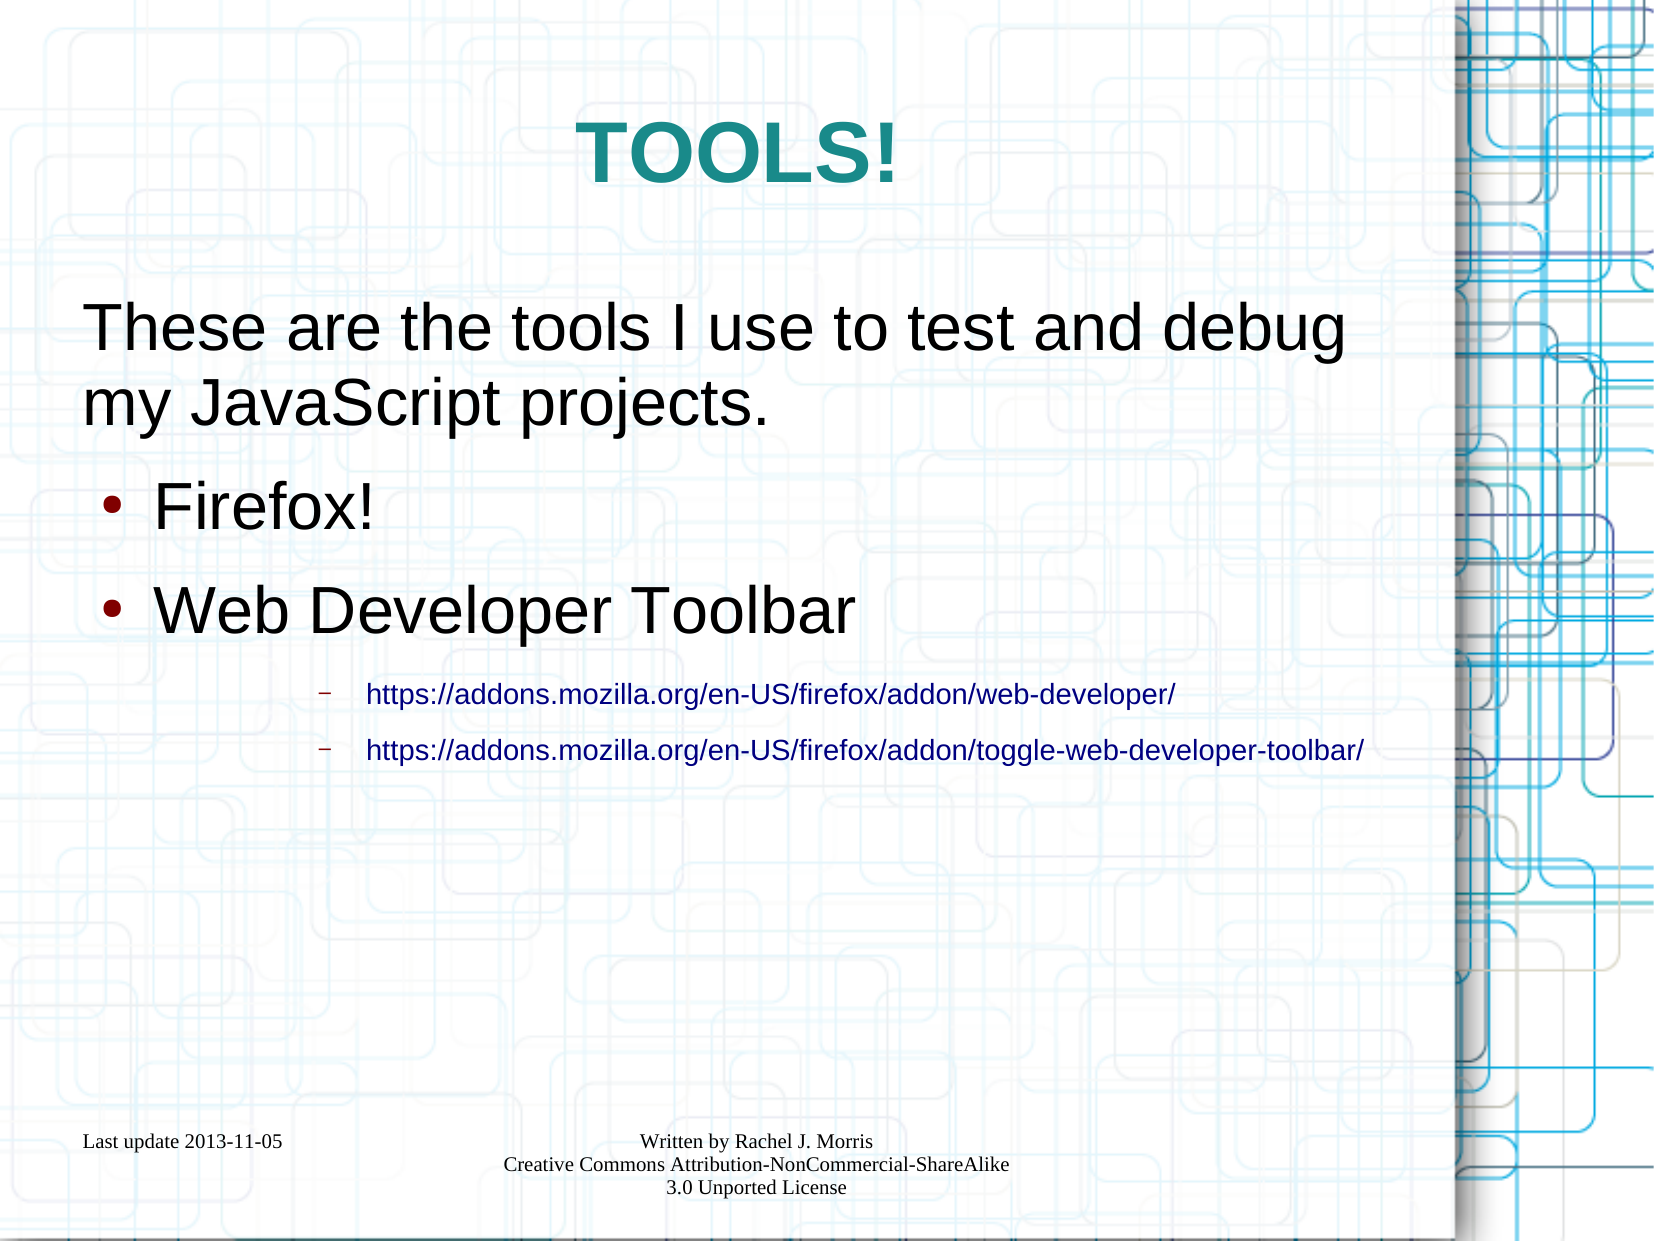

# TOOLS!
These are the tools I use to test and debug my JavaScript projects.
Firefox!
Web Developer Toolbar
https://addons.mozilla.org/en-US/firefox/addon/web-developer/
https://addons.mozilla.org/en-US/firefox/addon/toggle-web-developer-toolbar/